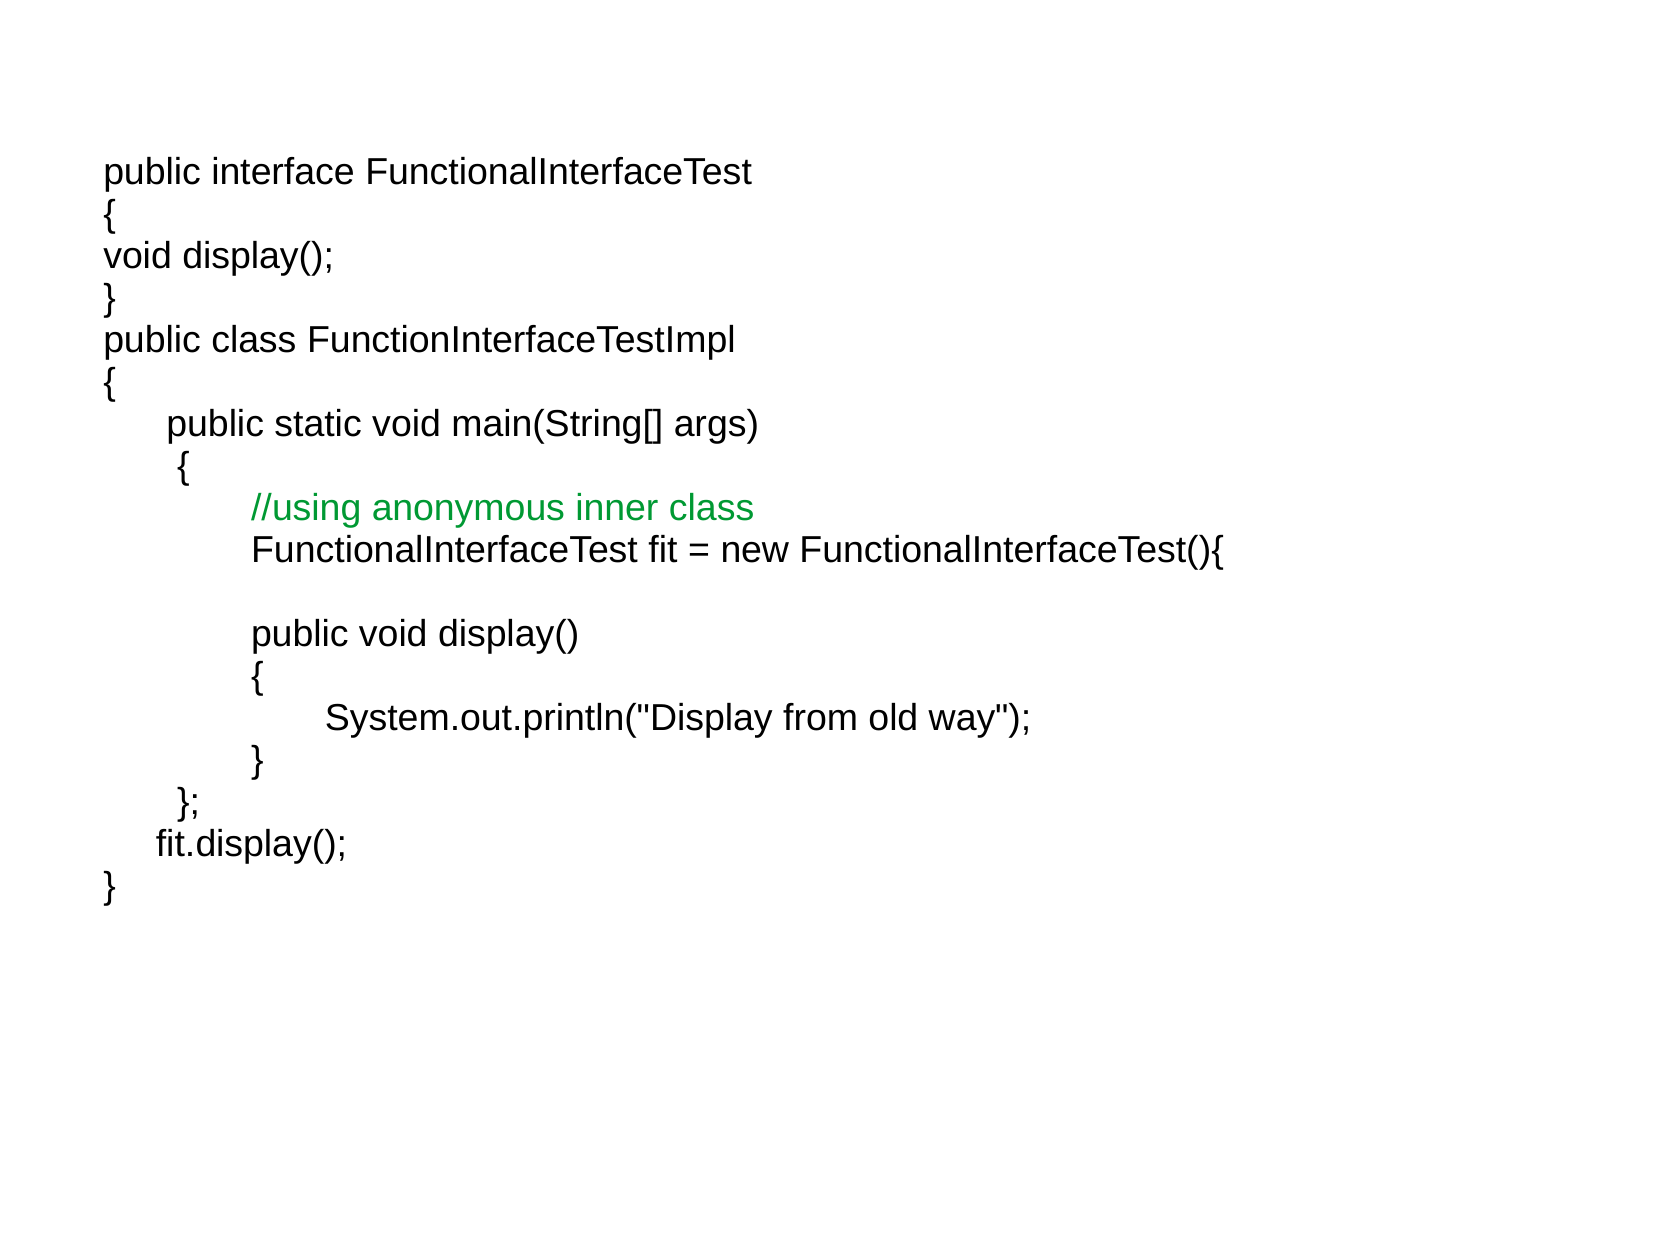

public interface FunctionalInterfaceTest
{
void display();
}
public class FunctionInterfaceTestImpl
{
 public static void main(String[] args)
	{
		//using anonymous inner class
		FunctionalInterfaceTest fit = new FunctionalInterfaceTest(){
		public void display()
		{
 		System.out.println("Display from old way");
 	}
	};
 fit.display();
}